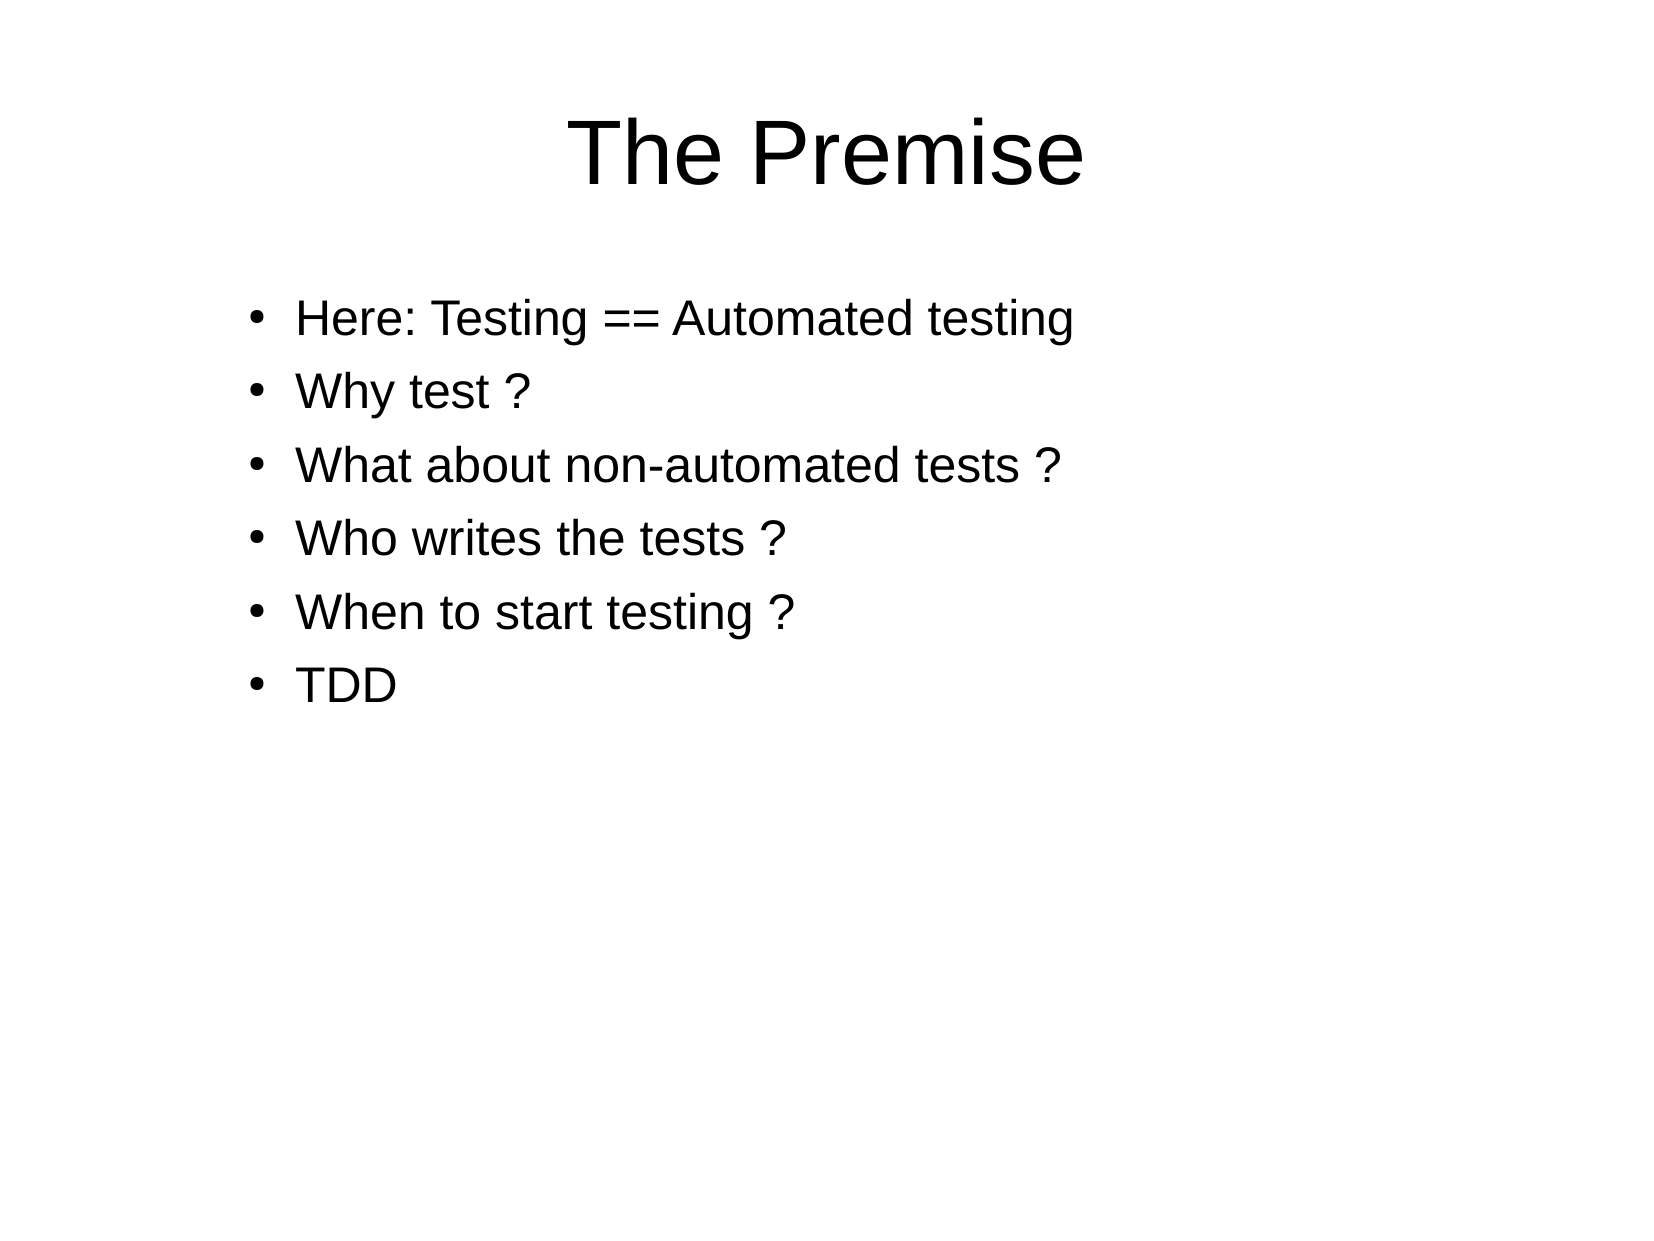

# The Premise
Here: Testing == Automated testing
Why test ?
What about non-automated tests ?
Who writes the tests ?
When to start testing ?
TDD